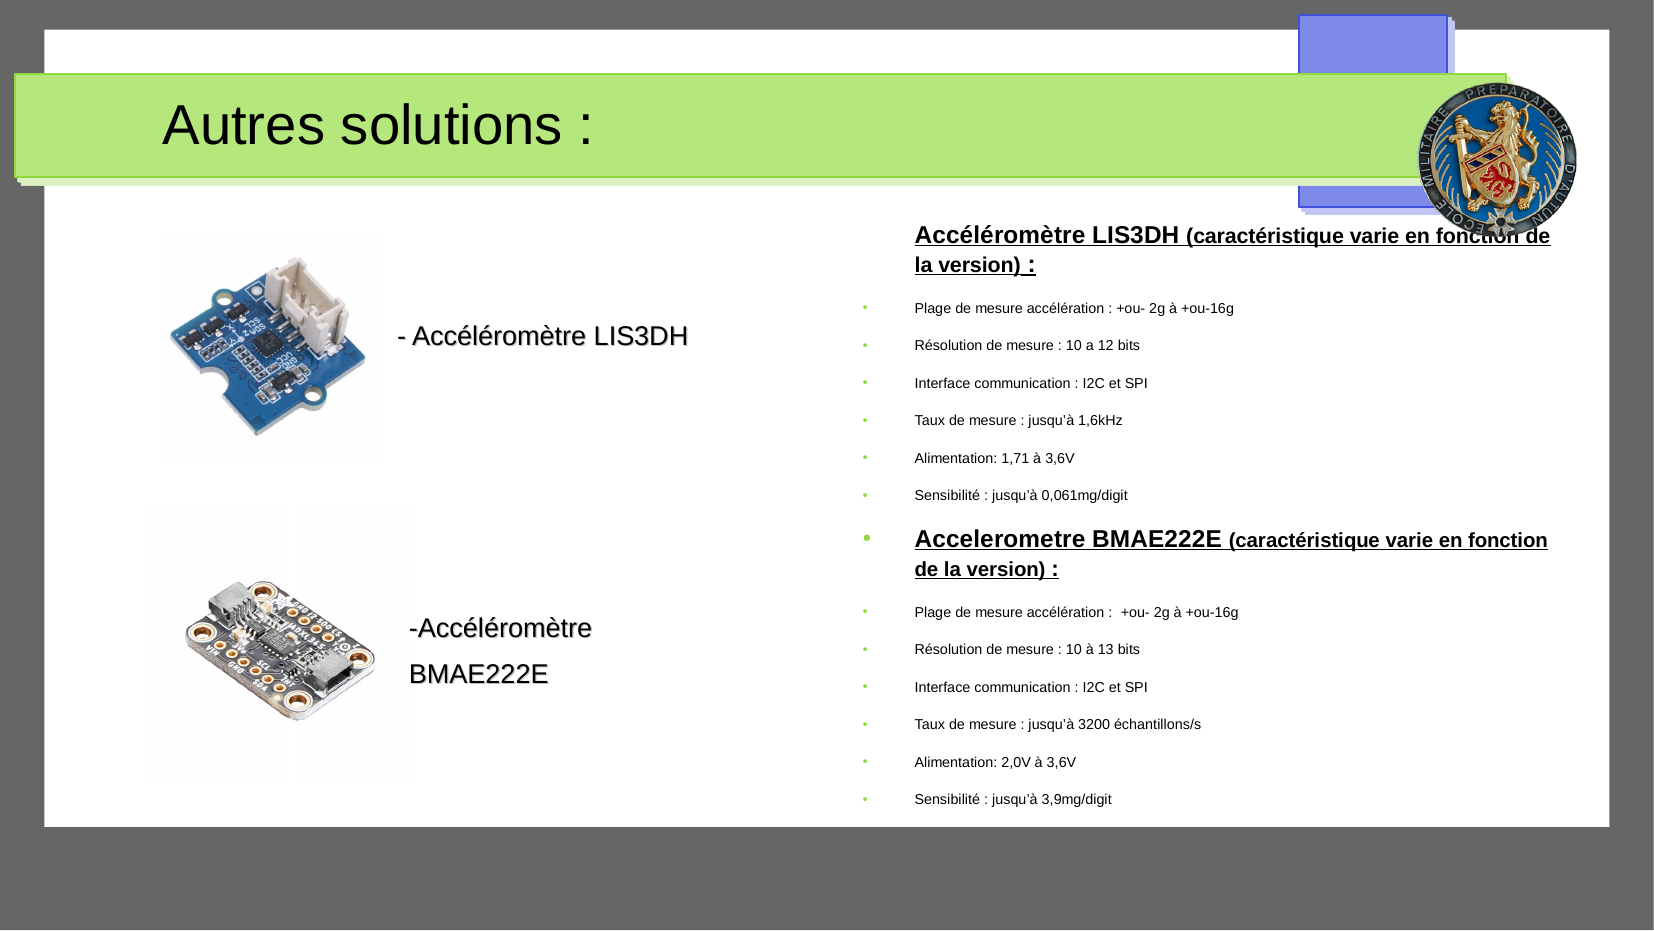

# Autres solutions :
Accéléromètre LIS3DH (caractéristique varie en fonction de la version) :
Plage de mesure accélération : +ou- 2g à +ou-16g
Résolution de mesure : 10 a 12 bits
Interface communication : I2C et SPI
Taux de mesure : jusqu’à 1,6kHz
Alimentation: 1,71 à 3,6V
Sensibilité : jusqu’à 0,061mg/digit
Accelerometre BMAE222E (caractéristique varie en fonction de la version) :
Plage de mesure accélération : +ou- 2g à +ou-16g
Résolution de mesure : 10 à 13 bits
Interface communication : I2C et SPI
Taux de mesure : jusqu’à 3200 échantillons/s
Alimentation: 2,0V à 3,6V
Sensibilité : jusqu’à 3,9mg/digit
- Accéléromètre LIS3DH
-Accéléromètre BMAE222E